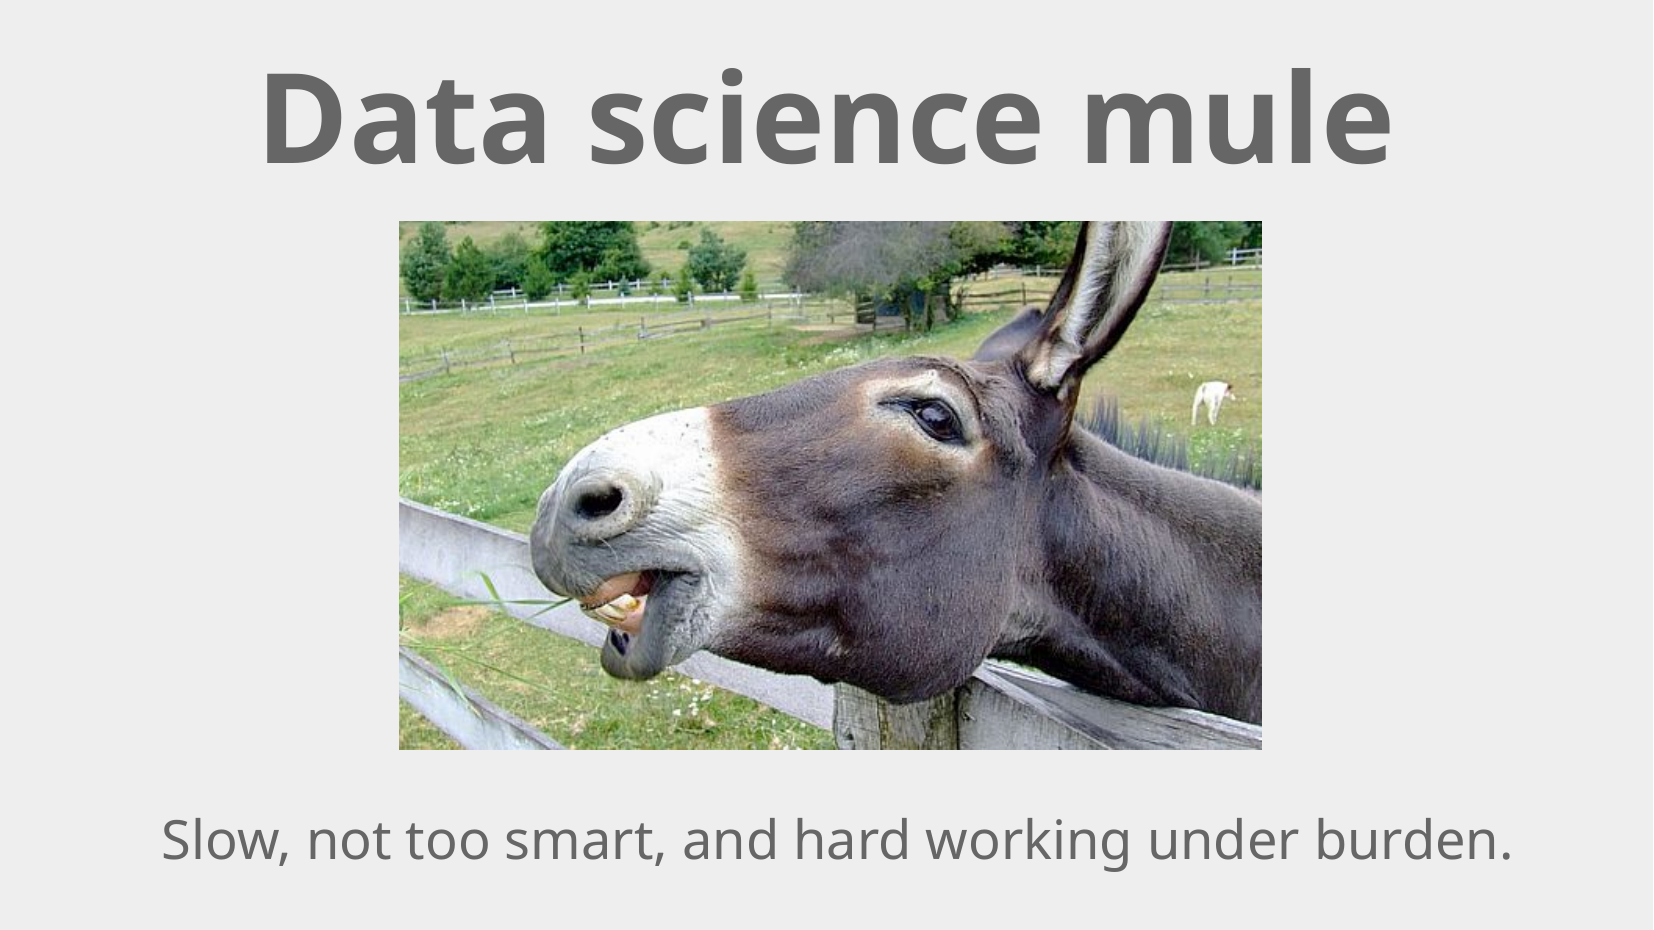

# Data science mule
Slow, not too smart, and hard working under burden.